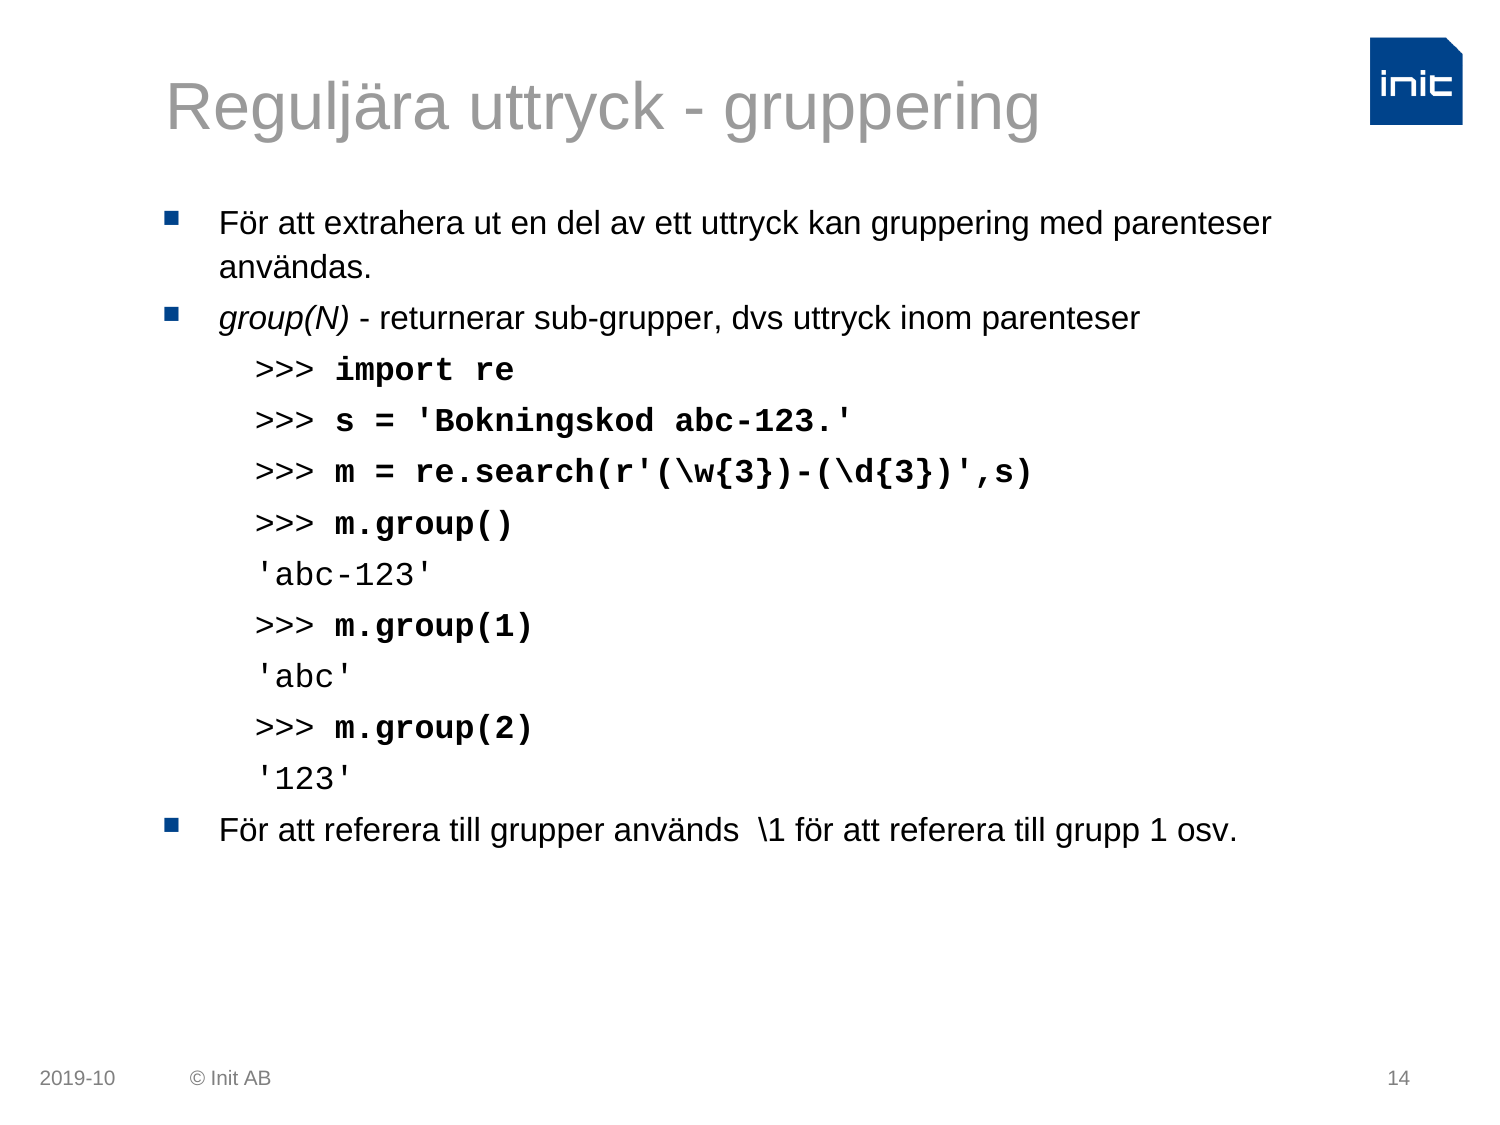

Reguljära uttryck - gruppering
För att extrahera ut en del av ett uttryck kan gruppering med parenteser användas.
group(N) - returnerar sub-grupper, dvs uttryck inom parenteser
>>> import re
>>> s = 'Bokningskod abc-123.'
>>> m = re.search(r'(\w{3})-(\d{3})',s)
>>> m.group()
'abc-123'
>>> m.group(1)
'abc'
>>> m.group(2)
'123'
För att referera till grupper används \1 för att referera till grupp 1 osv.
2019-10
© Init AB